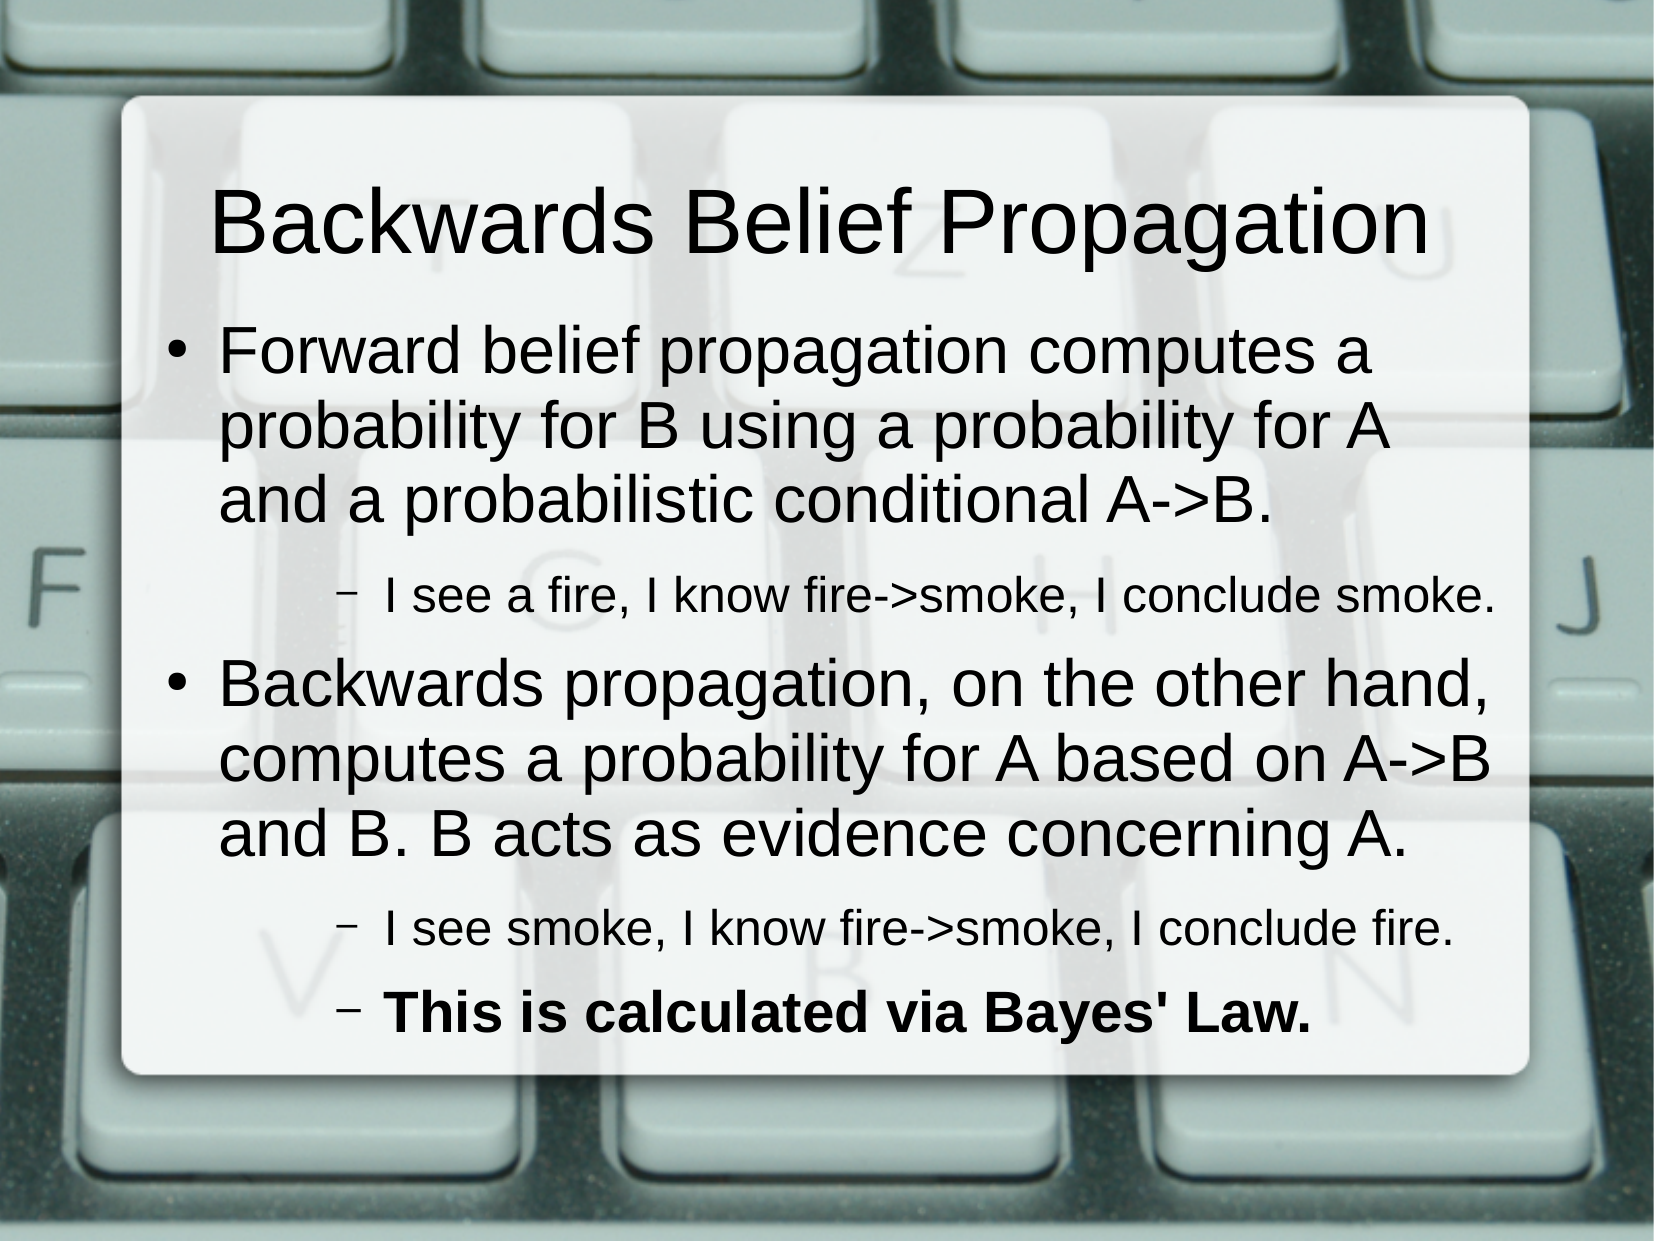

# Backwards Belief Propagation
Forward belief propagation computes a probability for B using a probability for A and a probabilistic conditional A->B.
I see a fire, I know fire->smoke, I conclude smoke.
Backwards propagation, on the other hand, computes a probability for A based on A->B and B. B acts as evidence concerning A.
I see smoke, I know fire->smoke, I conclude fire.
This is calculated via Bayes' Law.